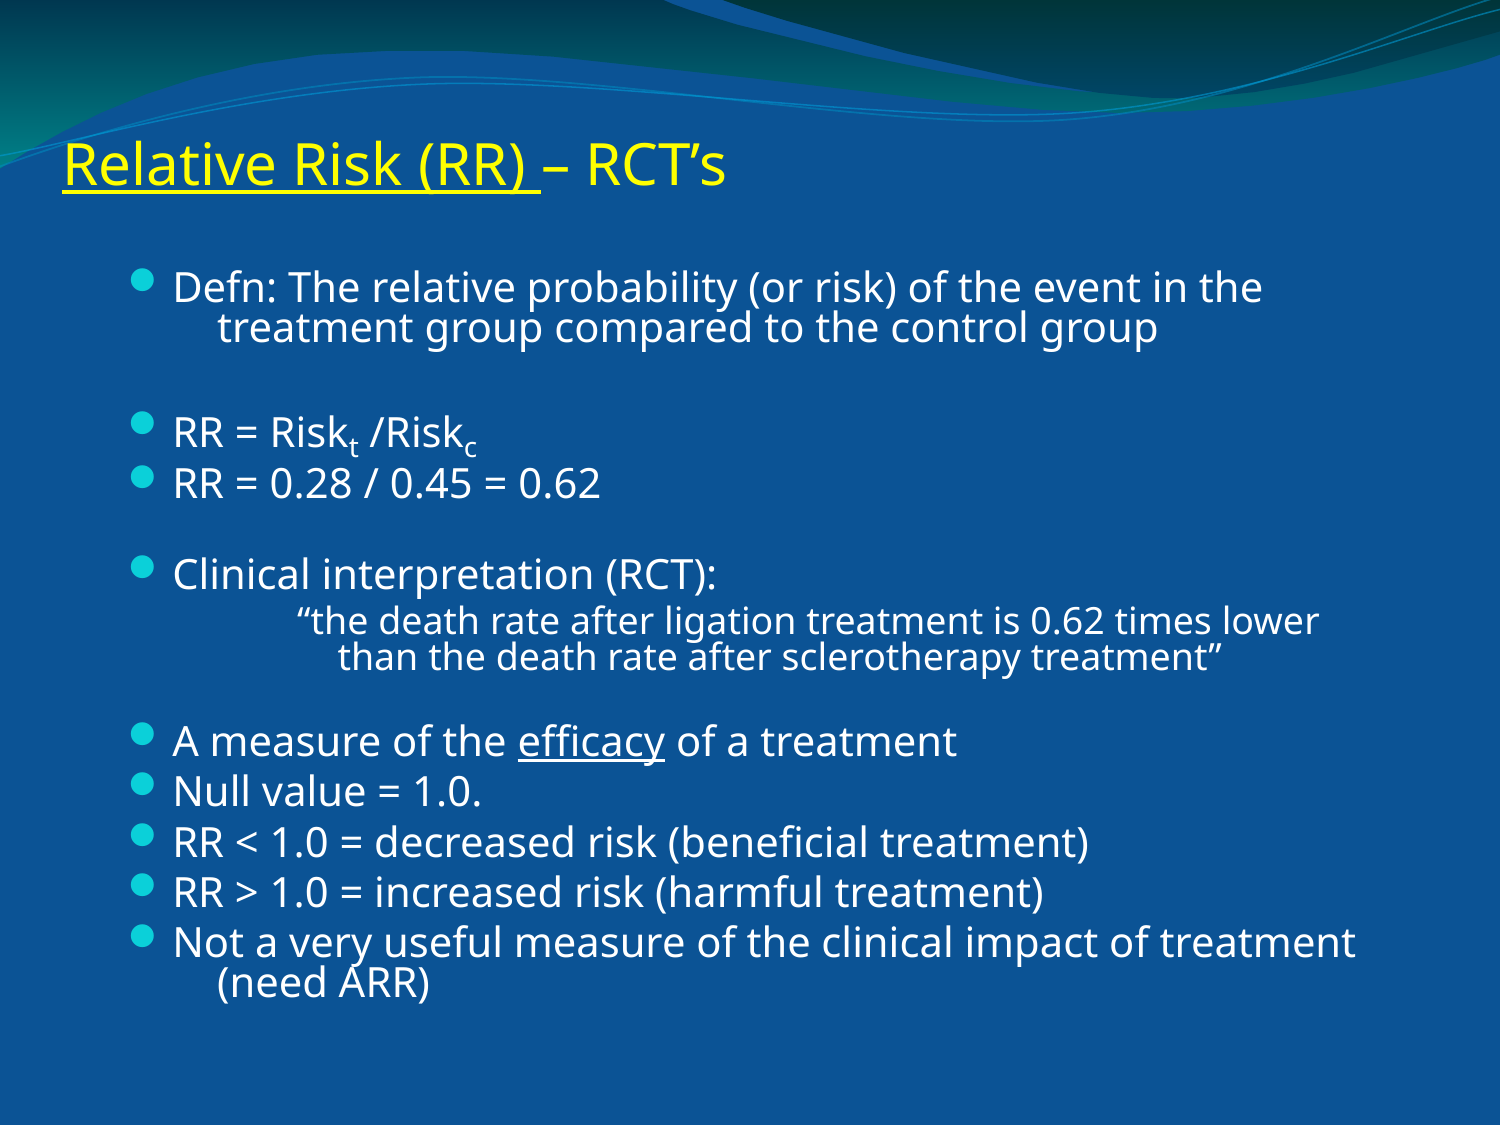

# Relative Risk (RR) – RCT’s
Defn: The relative probability (or risk) of the event in the treatment group compared to the control group
RR = Riskt /Riskc
RR = 0.28 / 0.45 = 0.62
Clinical interpretation (RCT):
“the death rate after ligation treatment is 0.62 times lower than the death rate after sclerotherapy treatment”
A measure of the efficacy of a treatment
Null value = 1.0.
RR < 1.0 = decreased risk (beneficial treatment)
RR > 1.0 = increased risk (harmful treatment)
Not a very useful measure of the clinical impact of treatment (need ARR)